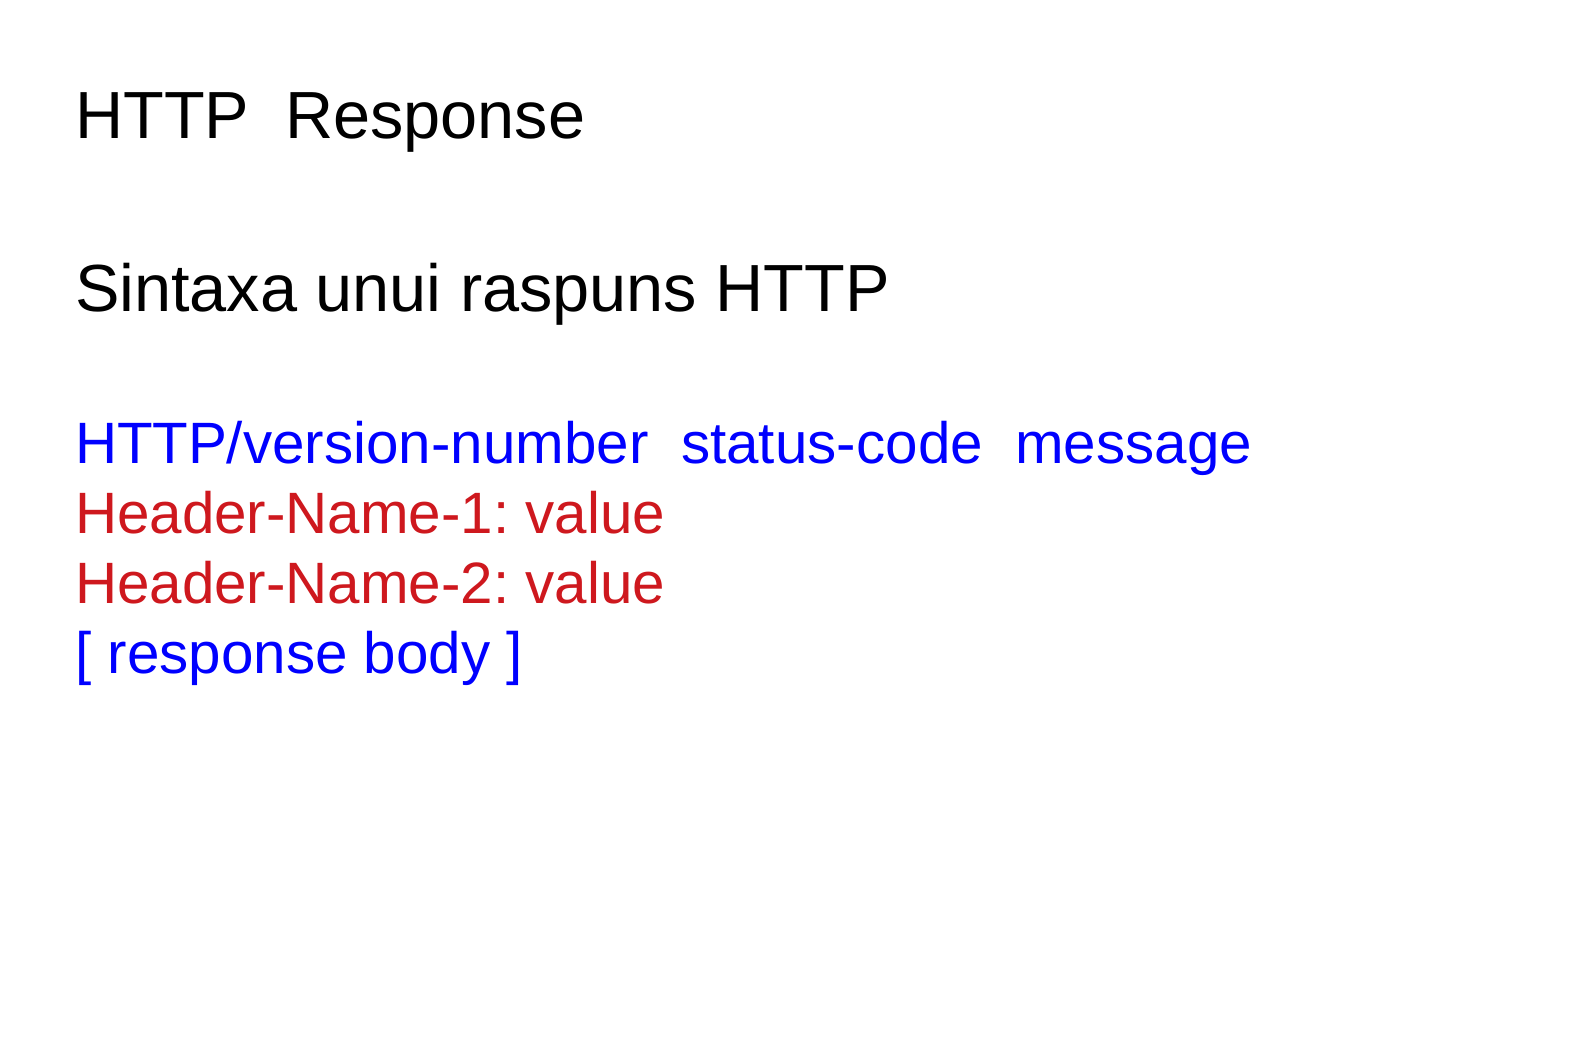

HTTP Response
Sintaxa unui raspuns HTTP
HTTP/version-number status-code message
Header-Name-1: value
Header-Name-2: value
[ response body ]